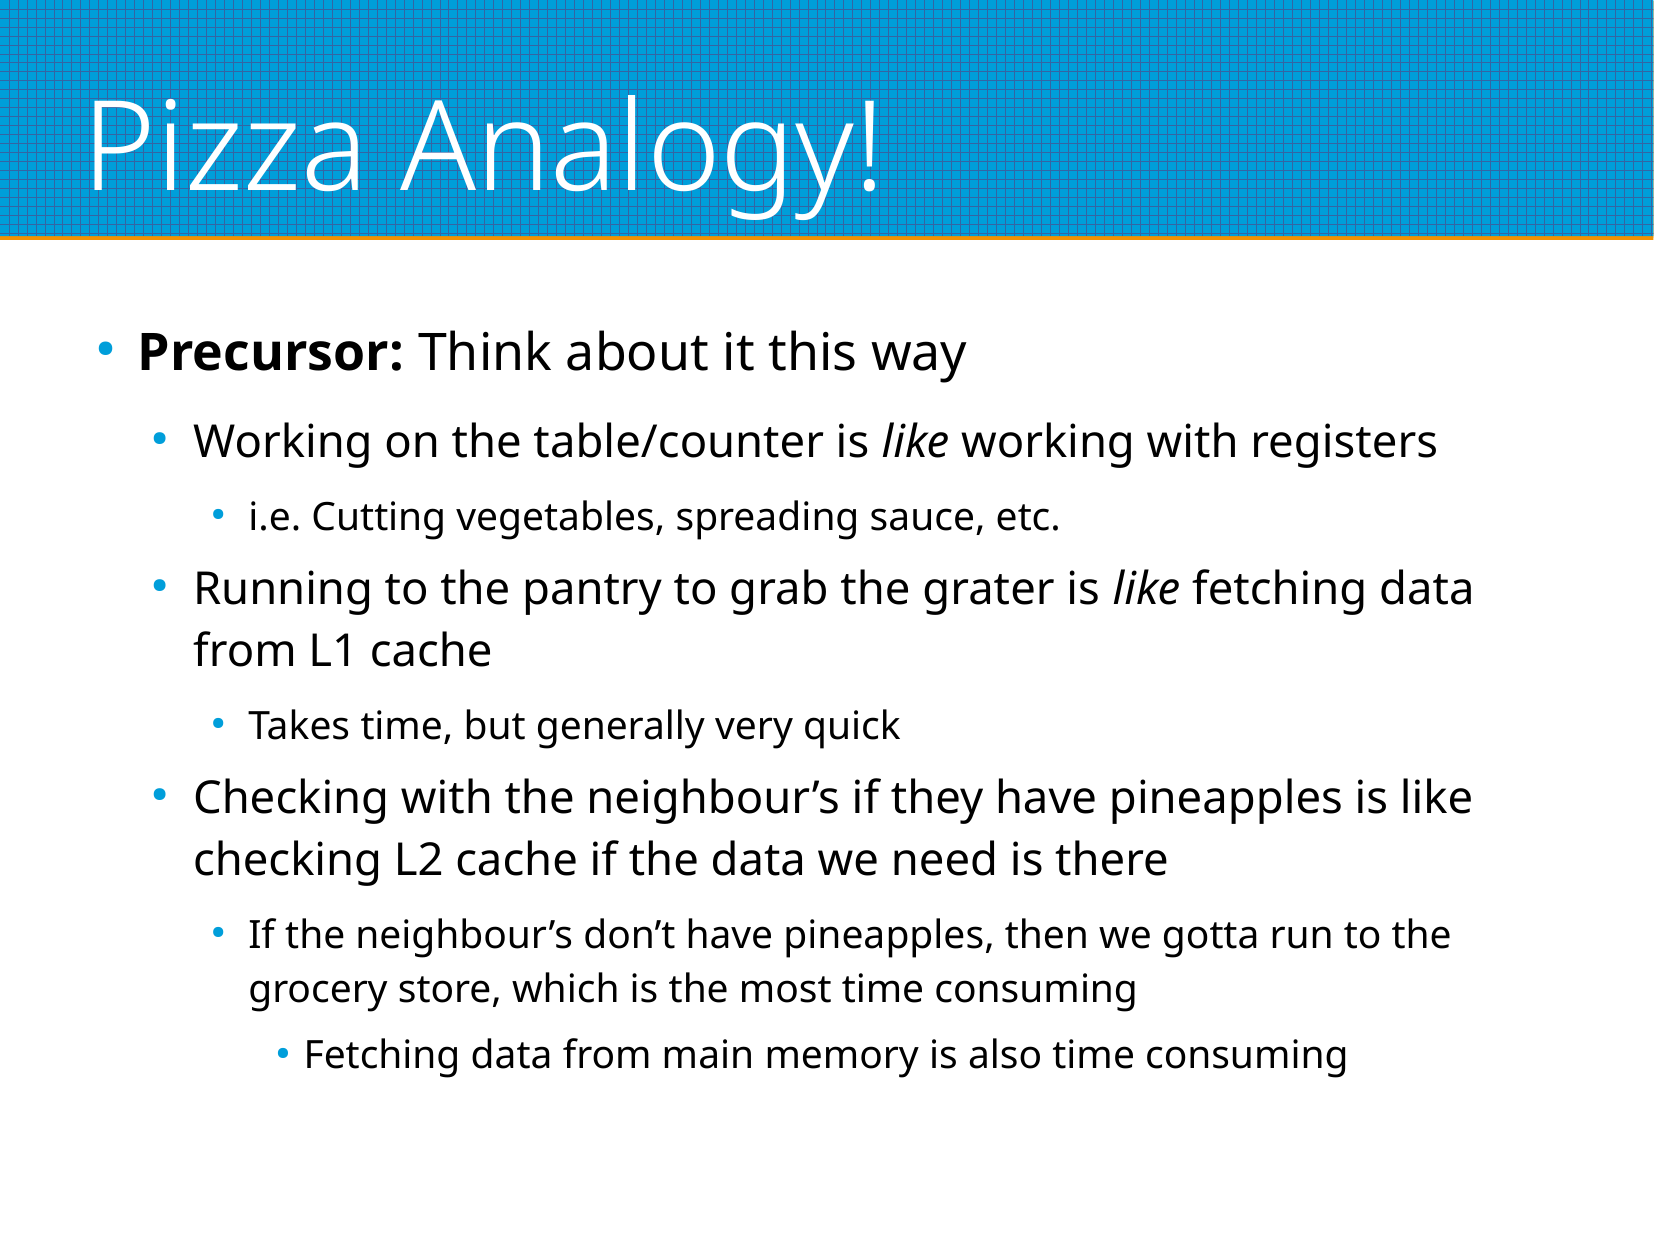

# Pizza Analogy!
Precursor: Think about it this way
Working on the table/counter is like working with registers
i.e. Cutting vegetables, spreading sauce, etc.
Running to the pantry to grab the grater is like fetching data from L1 cache
Takes time, but generally very quick
Checking with the neighbour’s if they have pineapples is like checking L2 cache if the data we need is there
If the neighbour’s don’t have pineapples, then we gotta run to the grocery store, which is the most time consuming
Fetching data from main memory is also time consuming